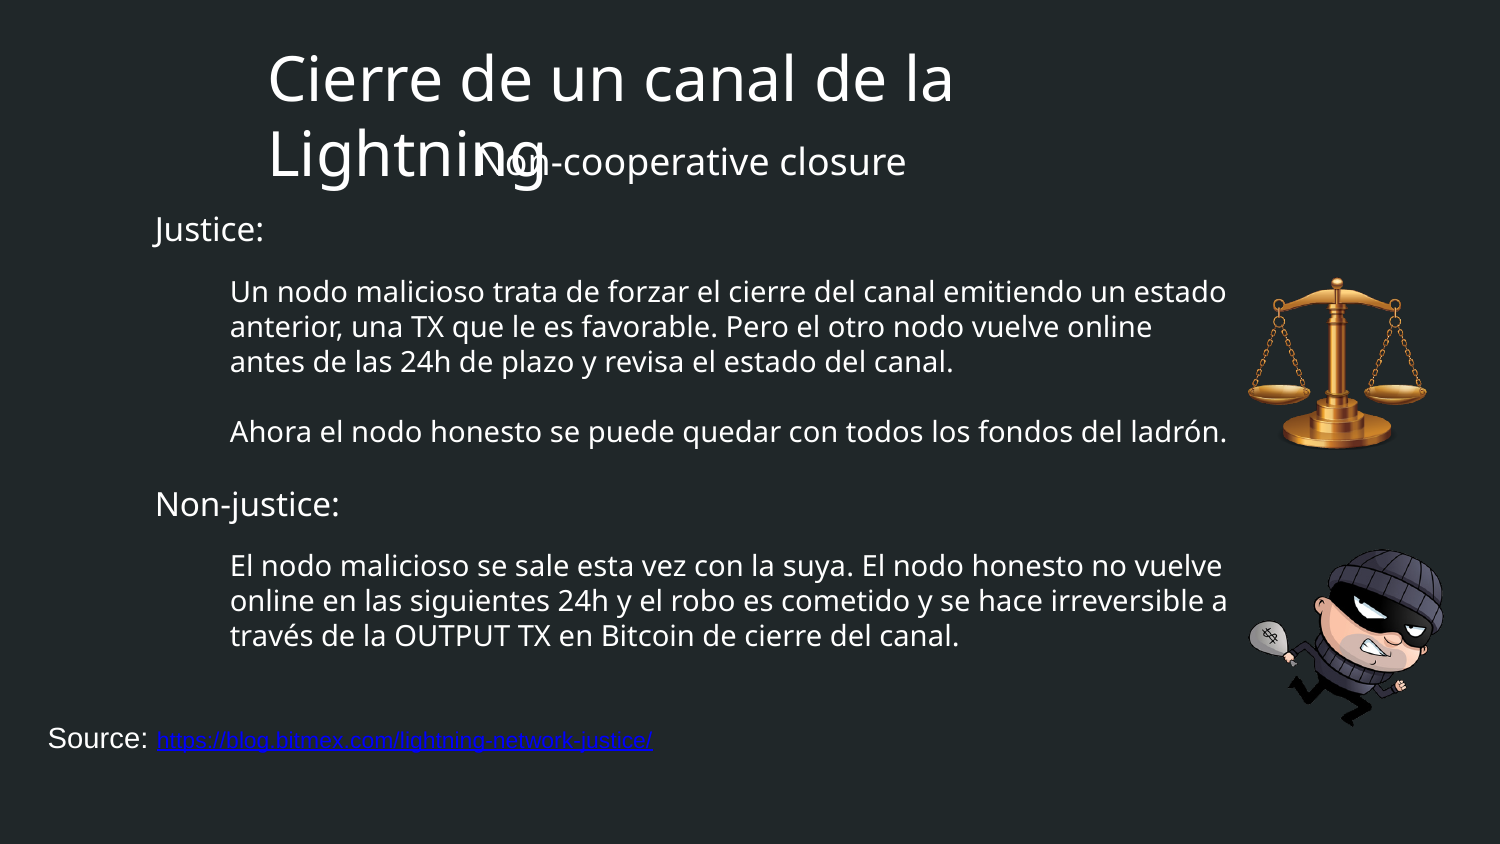

Cierre de un canal de la Lightning
Non-cooperative closure
Justice:
Un nodo malicioso trata de forzar el cierre del canal emitiendo un estado anterior, una TX que le es favorable. Pero el otro nodo vuelve online antes de las 24h de plazo y revisa el estado del canal.
Ahora el nodo honesto se puede quedar con todos los fondos del ladrón.
Non-justice:
El nodo malicioso se sale esta vez con la suya. El nodo honesto no vuelve online en las siguientes 24h y el robo es cometido y se hace irreversible a través de la OUTPUT TX en Bitcoin de cierre del canal.
Source: https://blog.bitmex.com/lightning-network-justice/